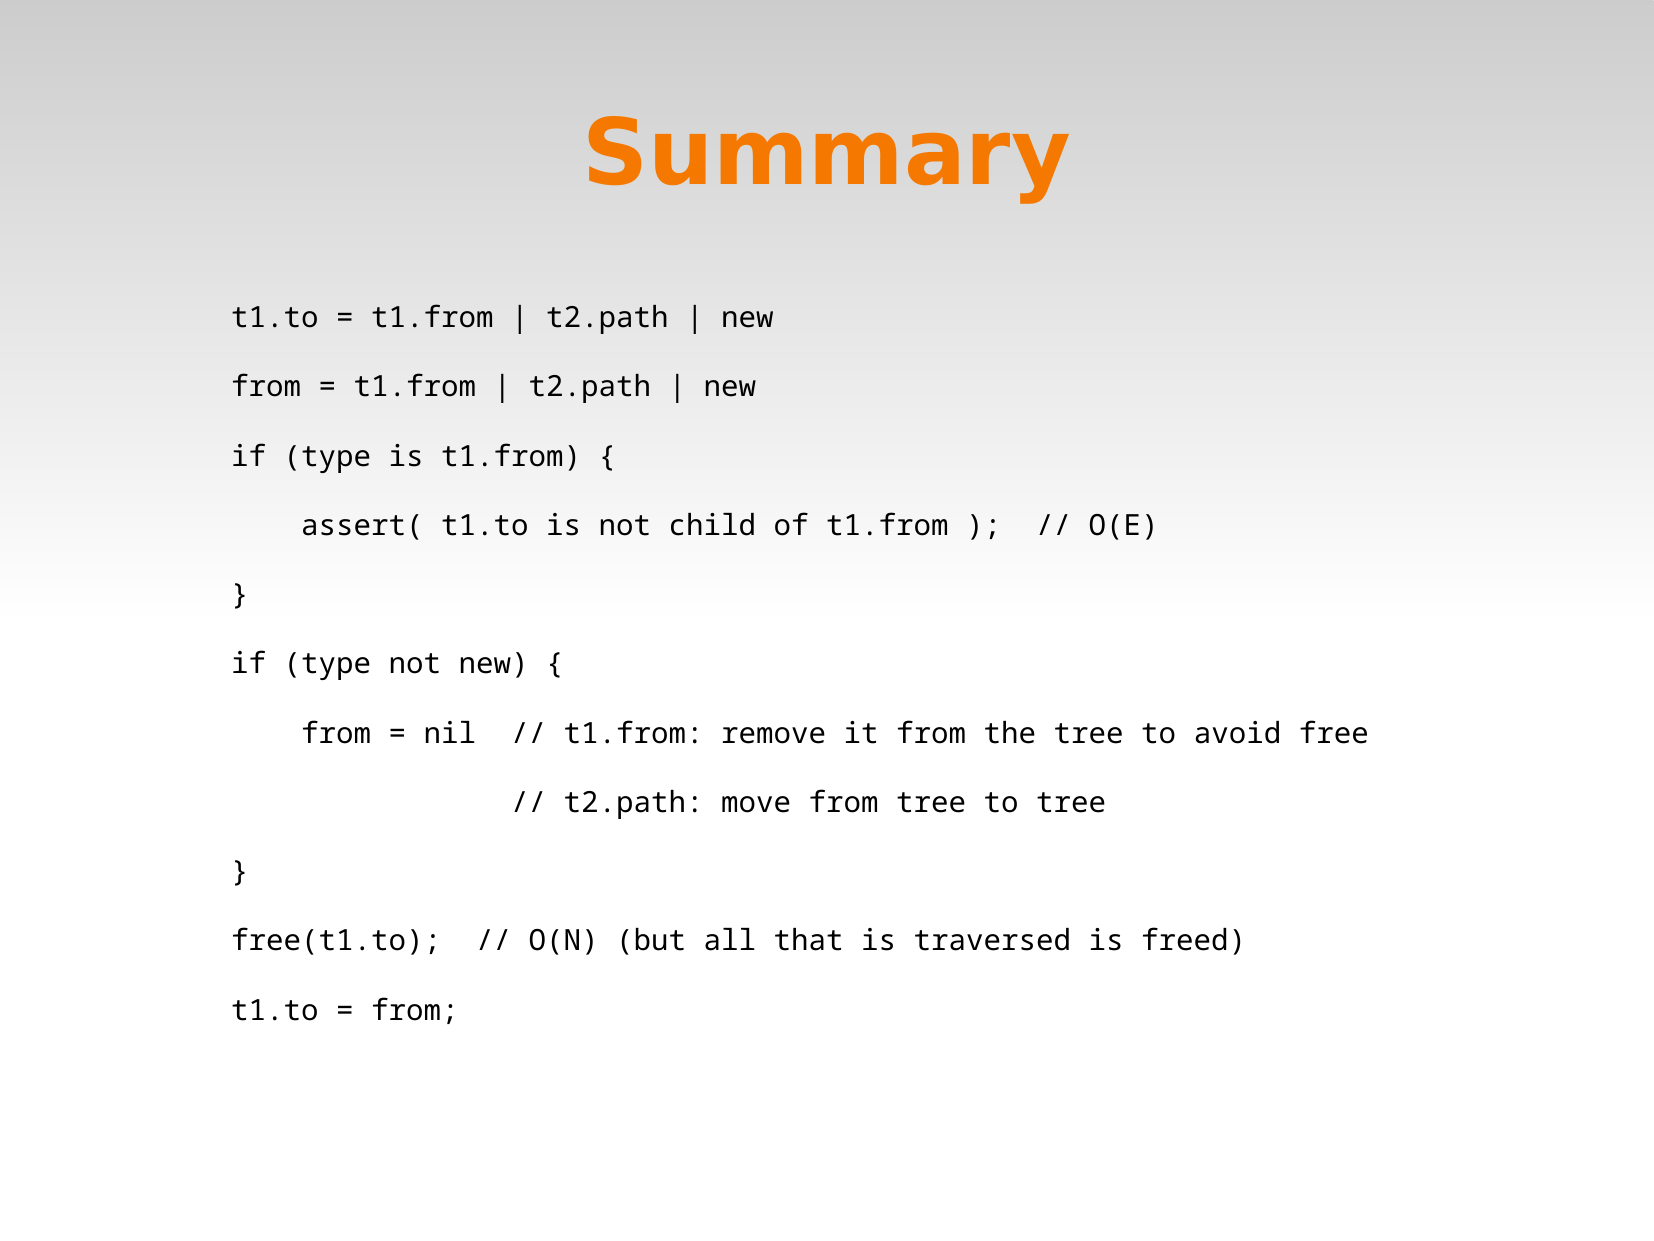

# Summary
t1.to = t1.from | t2.path | new
from = t1.from | t2.path | new
if (type is t1.from) {
 assert( t1.to is not child of t1.from ); // O(E)
}
if (type not new) {
 from = nil // t1.from: remove it from the tree to avoid free
 // t2.path: move from tree to tree
}
free(t1.to); // O(N) (but all that is traversed is freed)
t1.to = from;